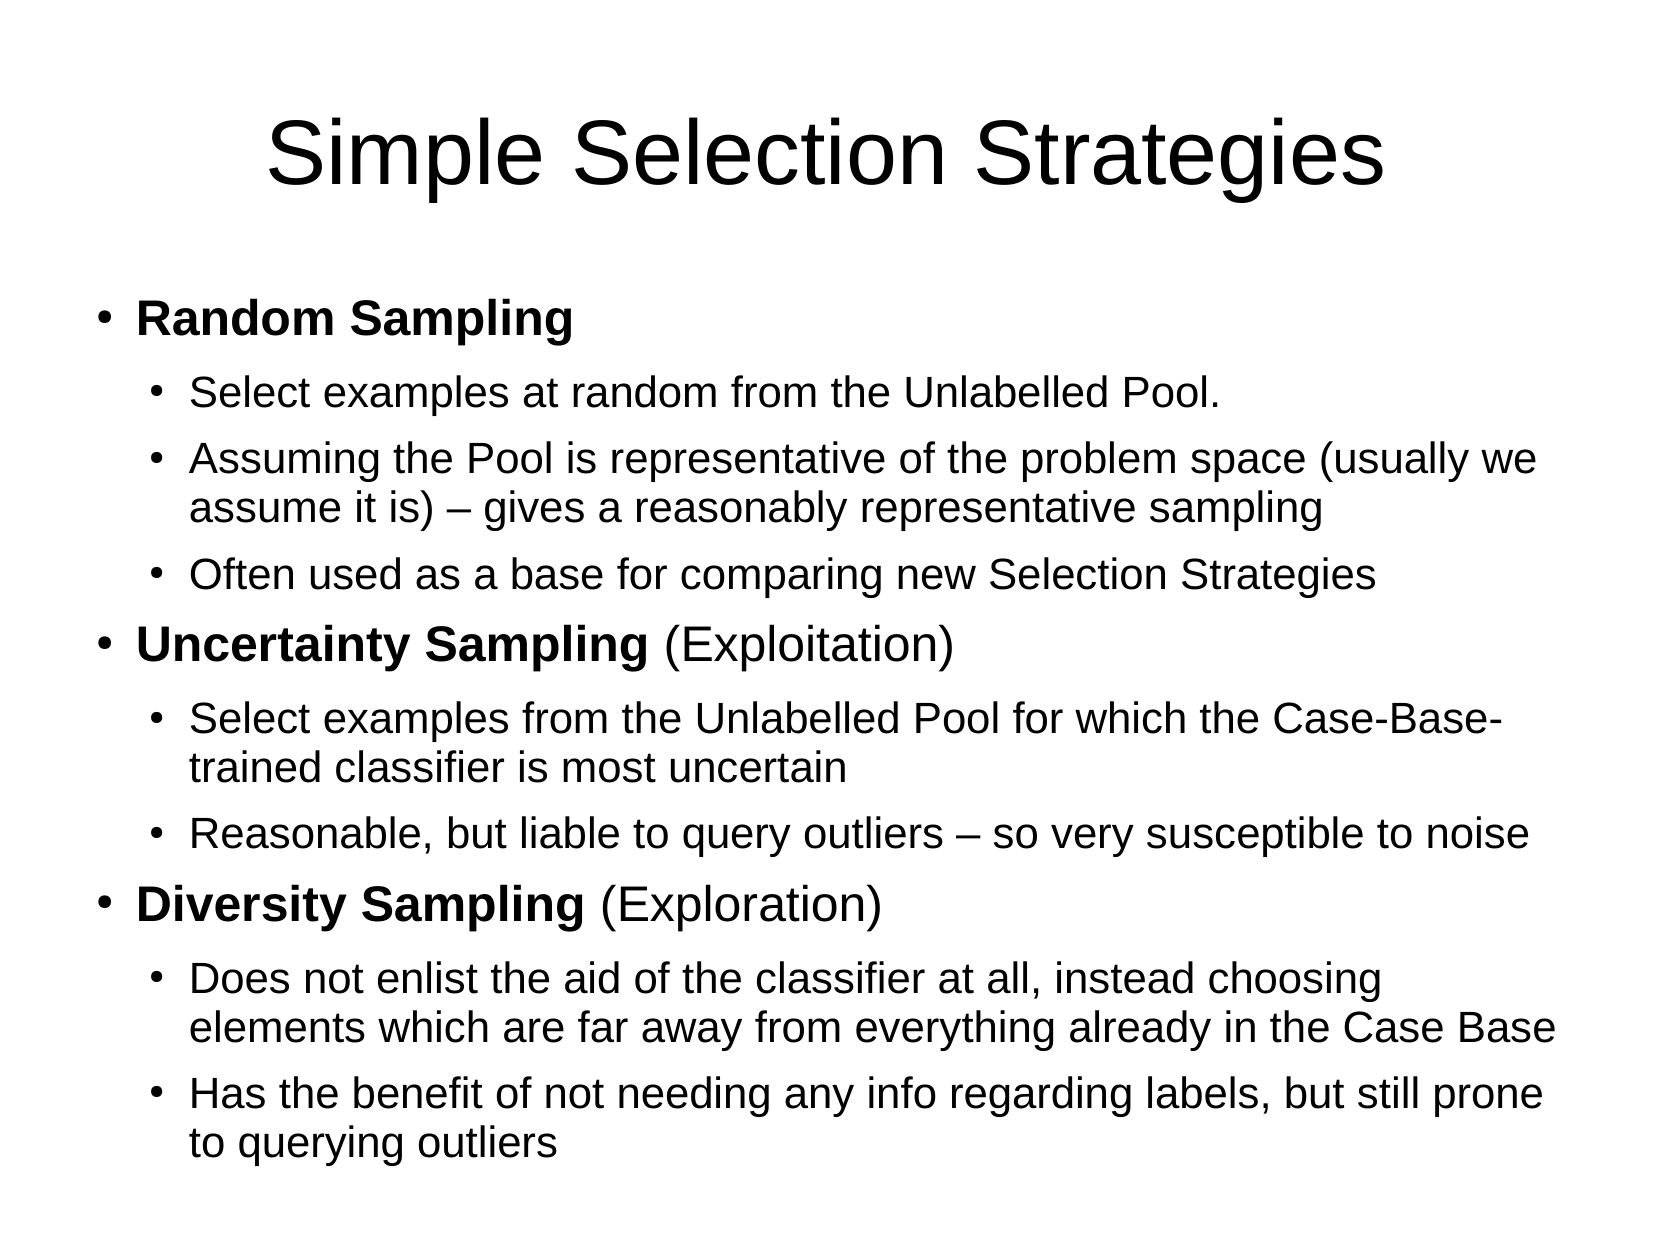

# Simple Selection Strategies
Random Sampling
Select examples at random from the Unlabelled Pool.
Assuming the Pool is representative of the problem space (usually we assume it is) – gives a reasonably representative sampling
Often used as a base for comparing new Selection Strategies
Uncertainty Sampling (Exploitation)
Select examples from the Unlabelled Pool for which the Case-Base-trained classifier is most uncertain
Reasonable, but liable to query outliers – so very susceptible to noise
Diversity Sampling (Exploration)
Does not enlist the aid of the classifier at all, instead choosing elements which are far away from everything already in the Case Base
Has the benefit of not needing any info regarding labels, but still prone to querying outliers